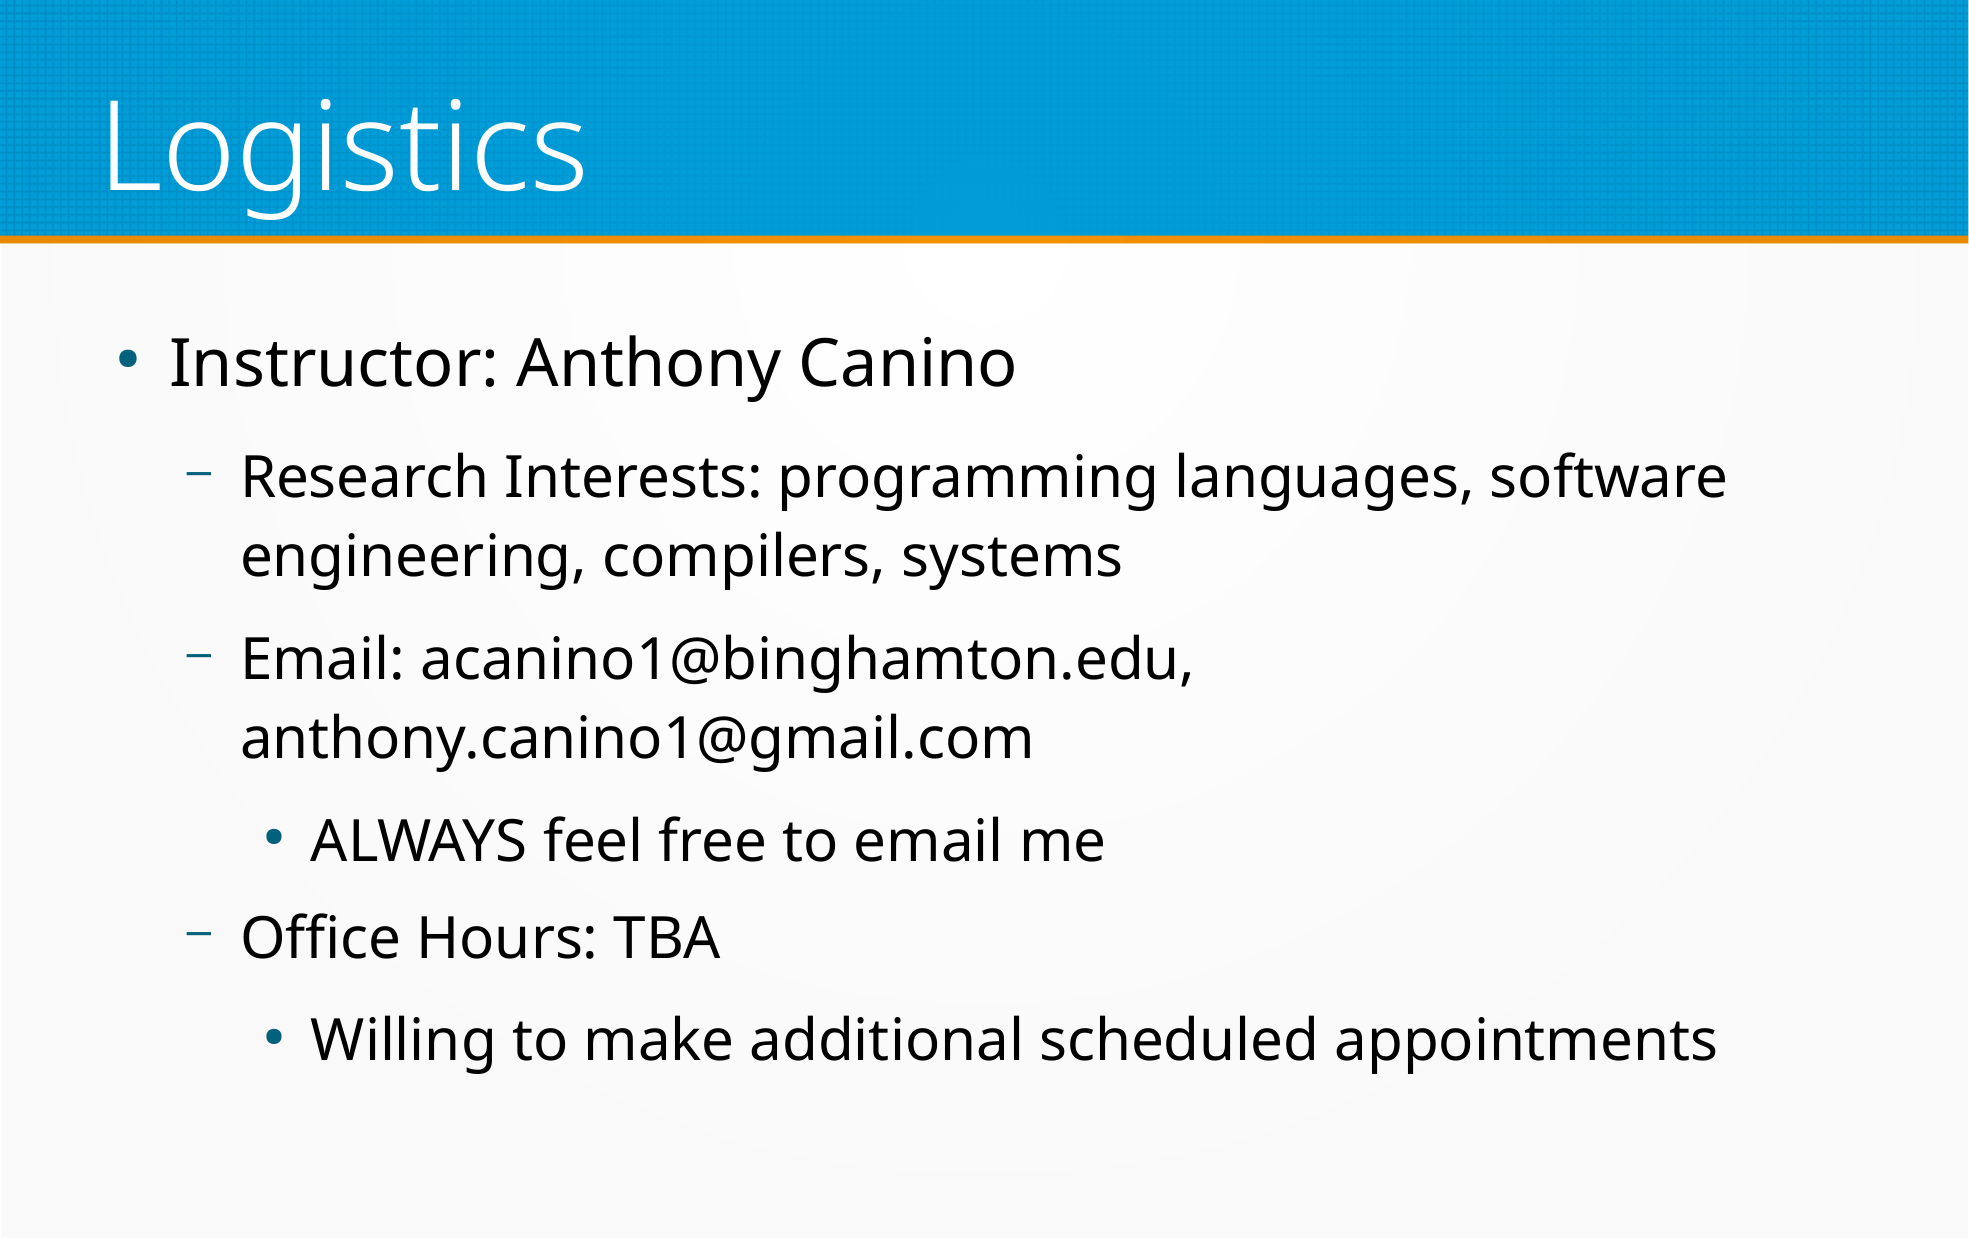

# Logistics
Instructor: Anthony Canino
Research Interests: programming languages, software engineering, compilers, systems
Email: acanino1@binghamton.edu, anthony.canino1@gmail.com
ALWAYS feel free to email me
Office Hours: TBA
Willing to make additional scheduled appointments